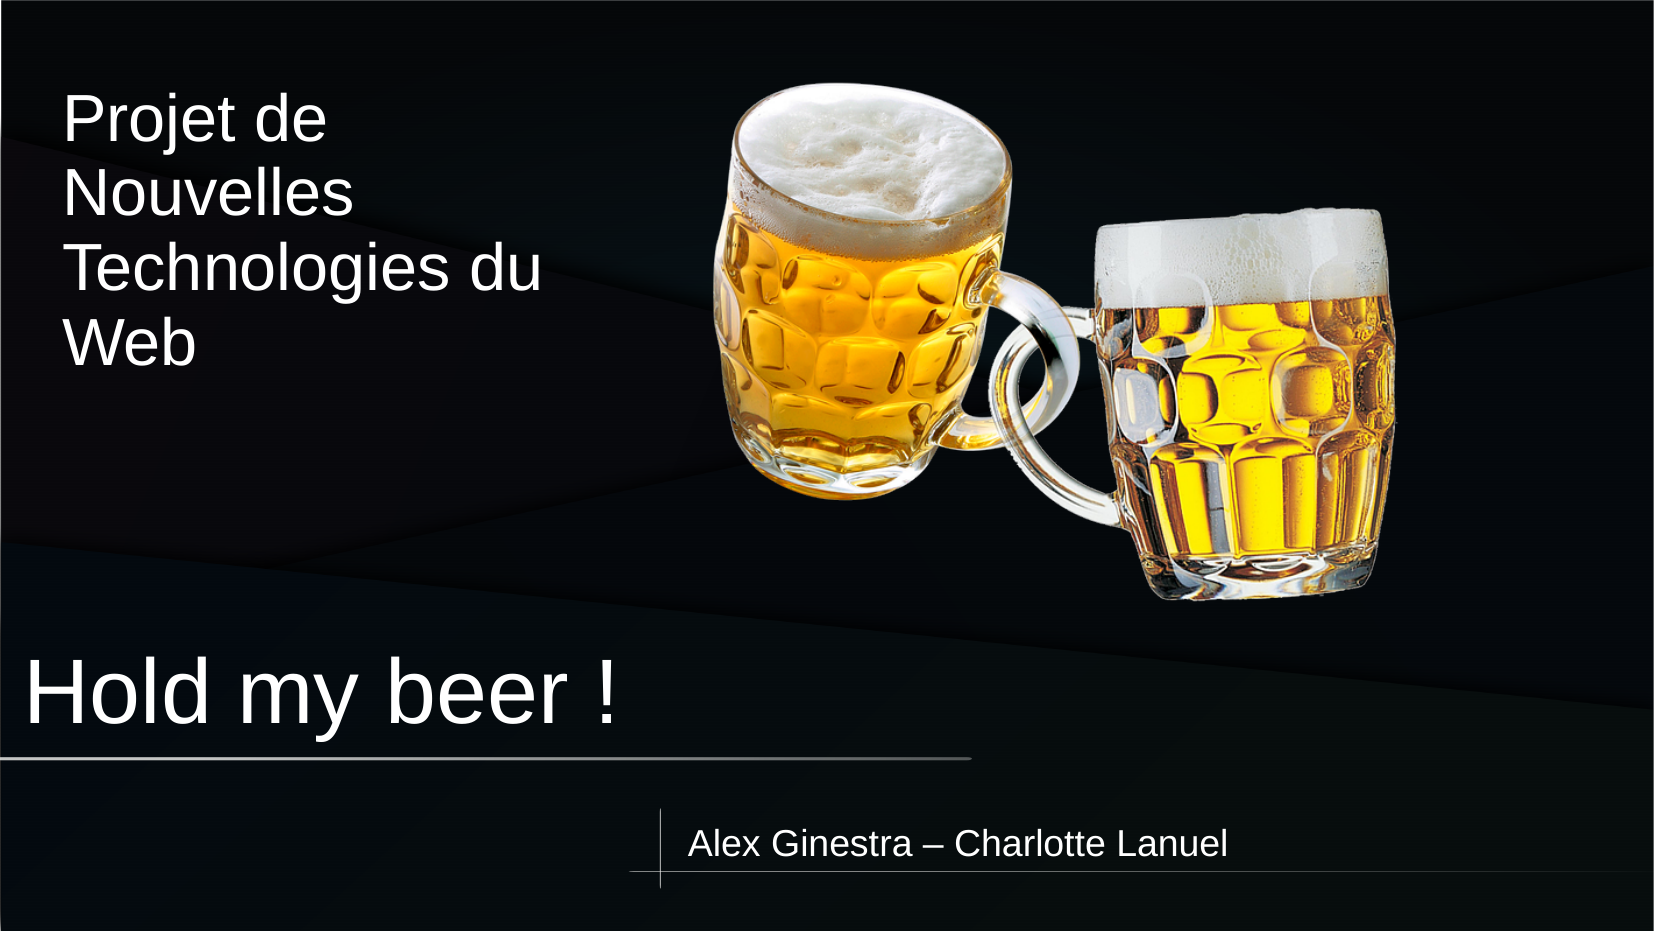

Projet de Nouvelles Technologies du Web
# Hold my beer !
Alex Ginestra – Charlotte Lanuel